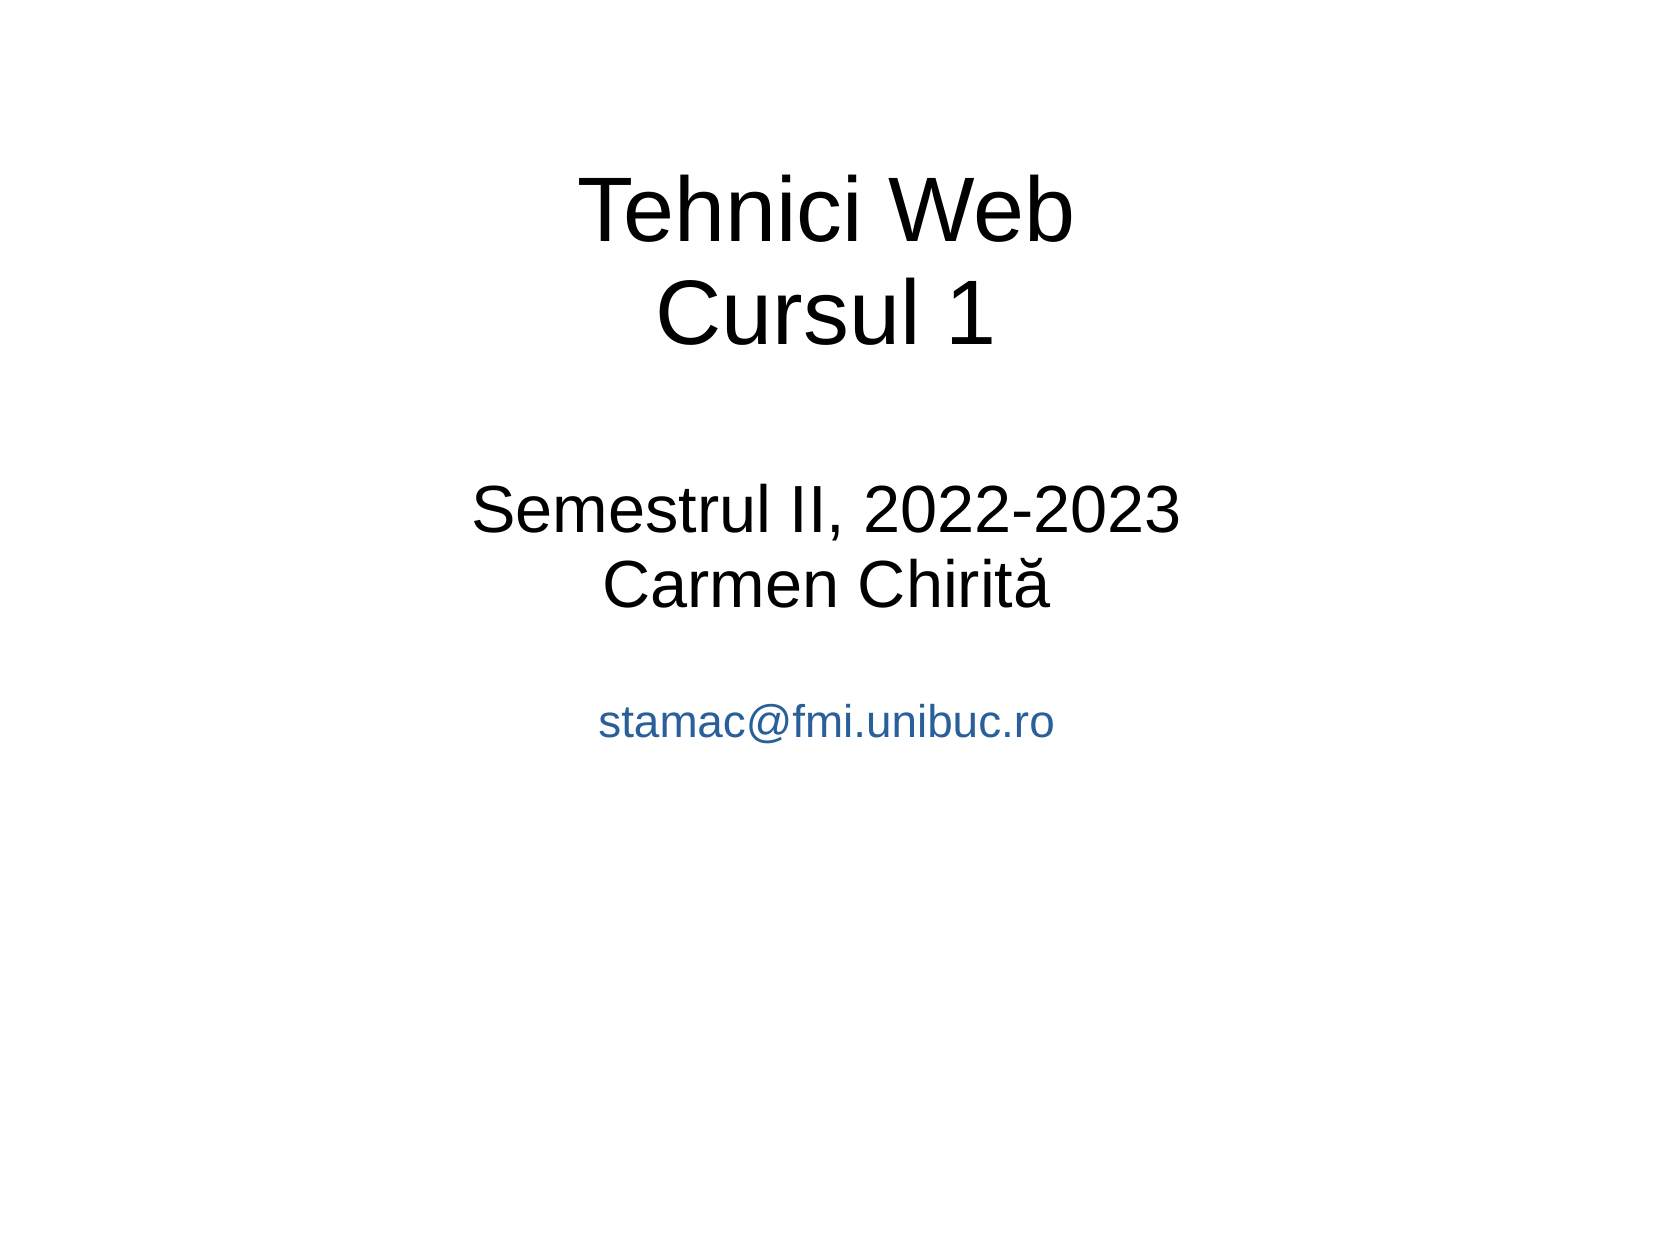

# Tehnici Web Cursul 1
Semestrul II, 2022-2023
Carmen Chirită
stamac@fmi.unibuc.ro